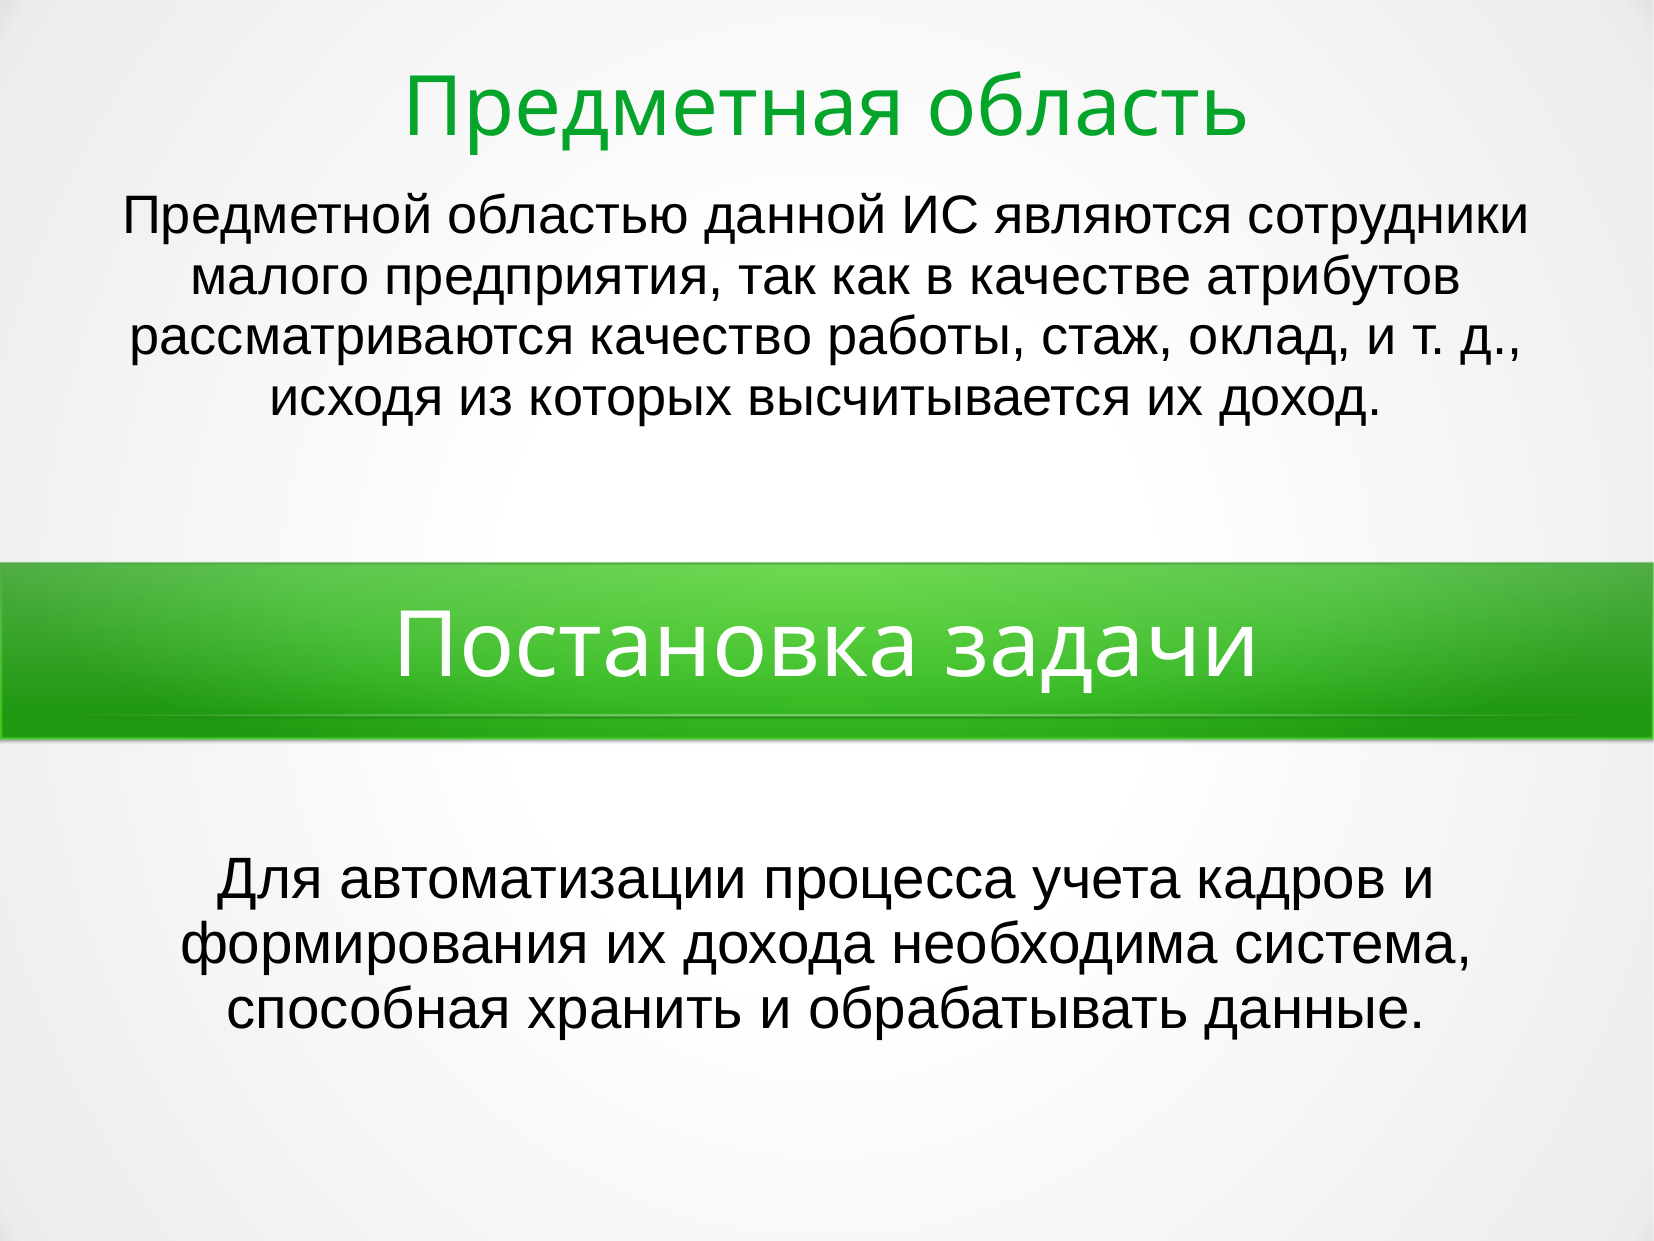

# Предметная область
Предметной областью данной ИС являются сотрудники малого предприятия, так как в качестве атрибутов рассматриваются качество работы, стаж, оклад, и т. д., исходя из которых высчитывается их доход.
Постановка задачи
Для автоматизации процесса учета кадров и формирования их дохода необходима система, способная хранить и обрабатывать данные.